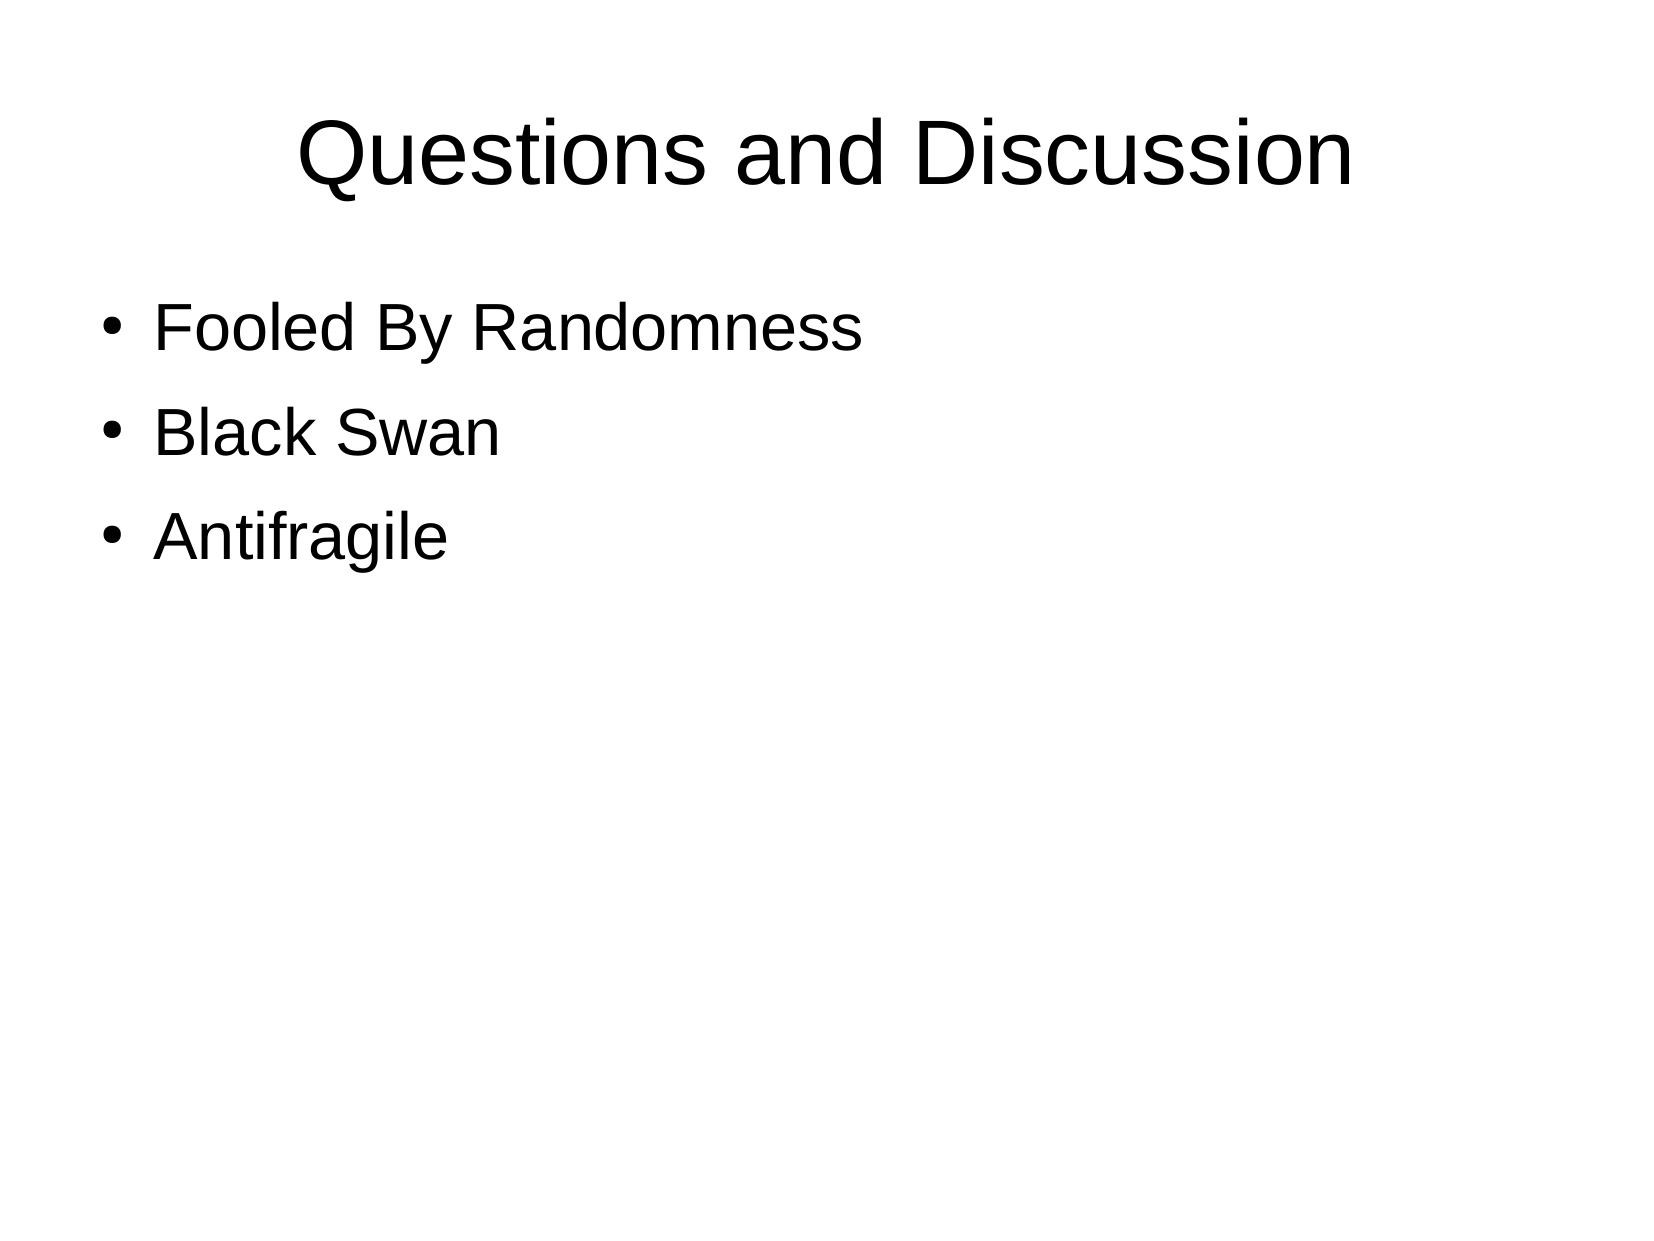

# Questions and Discussion
Fooled By Randomness
Black Swan
Antifragile